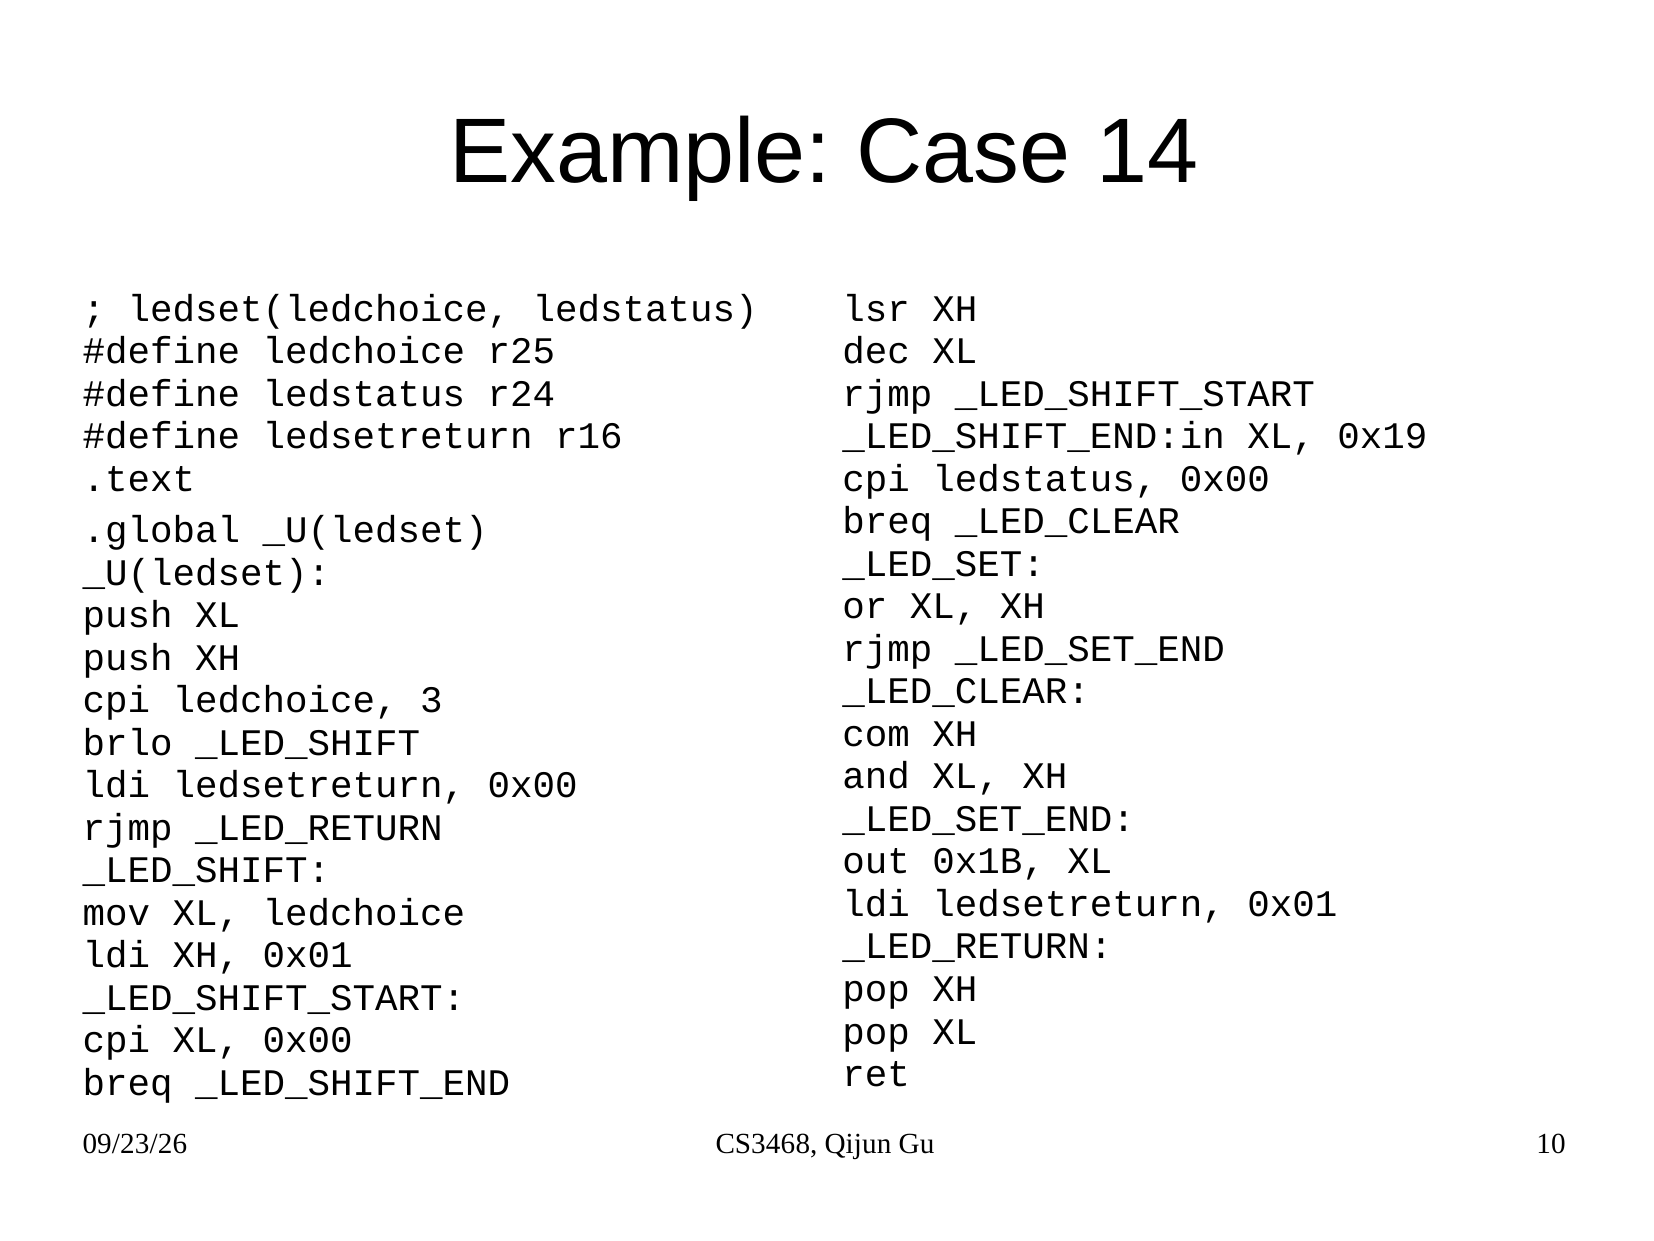

# Example: Case 14
; ledset(ledchoice, ledstatus)
#define ledchoice r25
#define ledstatus r24
#define ledsetreturn r16
.text
.global _U(ledset)‏
_U(ledset):
push XL
push XH
cpi ledchoice, 3
brlo _LED_SHIFT
ldi ledsetreturn, 0x00
rjmp _LED_RETURN
_LED_SHIFT:
mov XL, ledchoice
ldi XH, 0x01
_LED_SHIFT_START:
cpi XL, 0x00
breq _LED_SHIFT_END
lsr XH
dec XL
rjmp _LED_SHIFT_START
_LED_SHIFT_END:in XL, 0x19
cpi ledstatus, 0x00
breq _LED_CLEAR
_LED_SET:
or XL, XH
rjmp _LED_SET_END
_LED_CLEAR:
com XH
and XL, XH
_LED_SET_END:
out 0x1B, XL
ldi ledsetreturn, 0x01
_LED_RETURN:
pop XH
pop XL
ret
CS3468, Qijun Gu
10